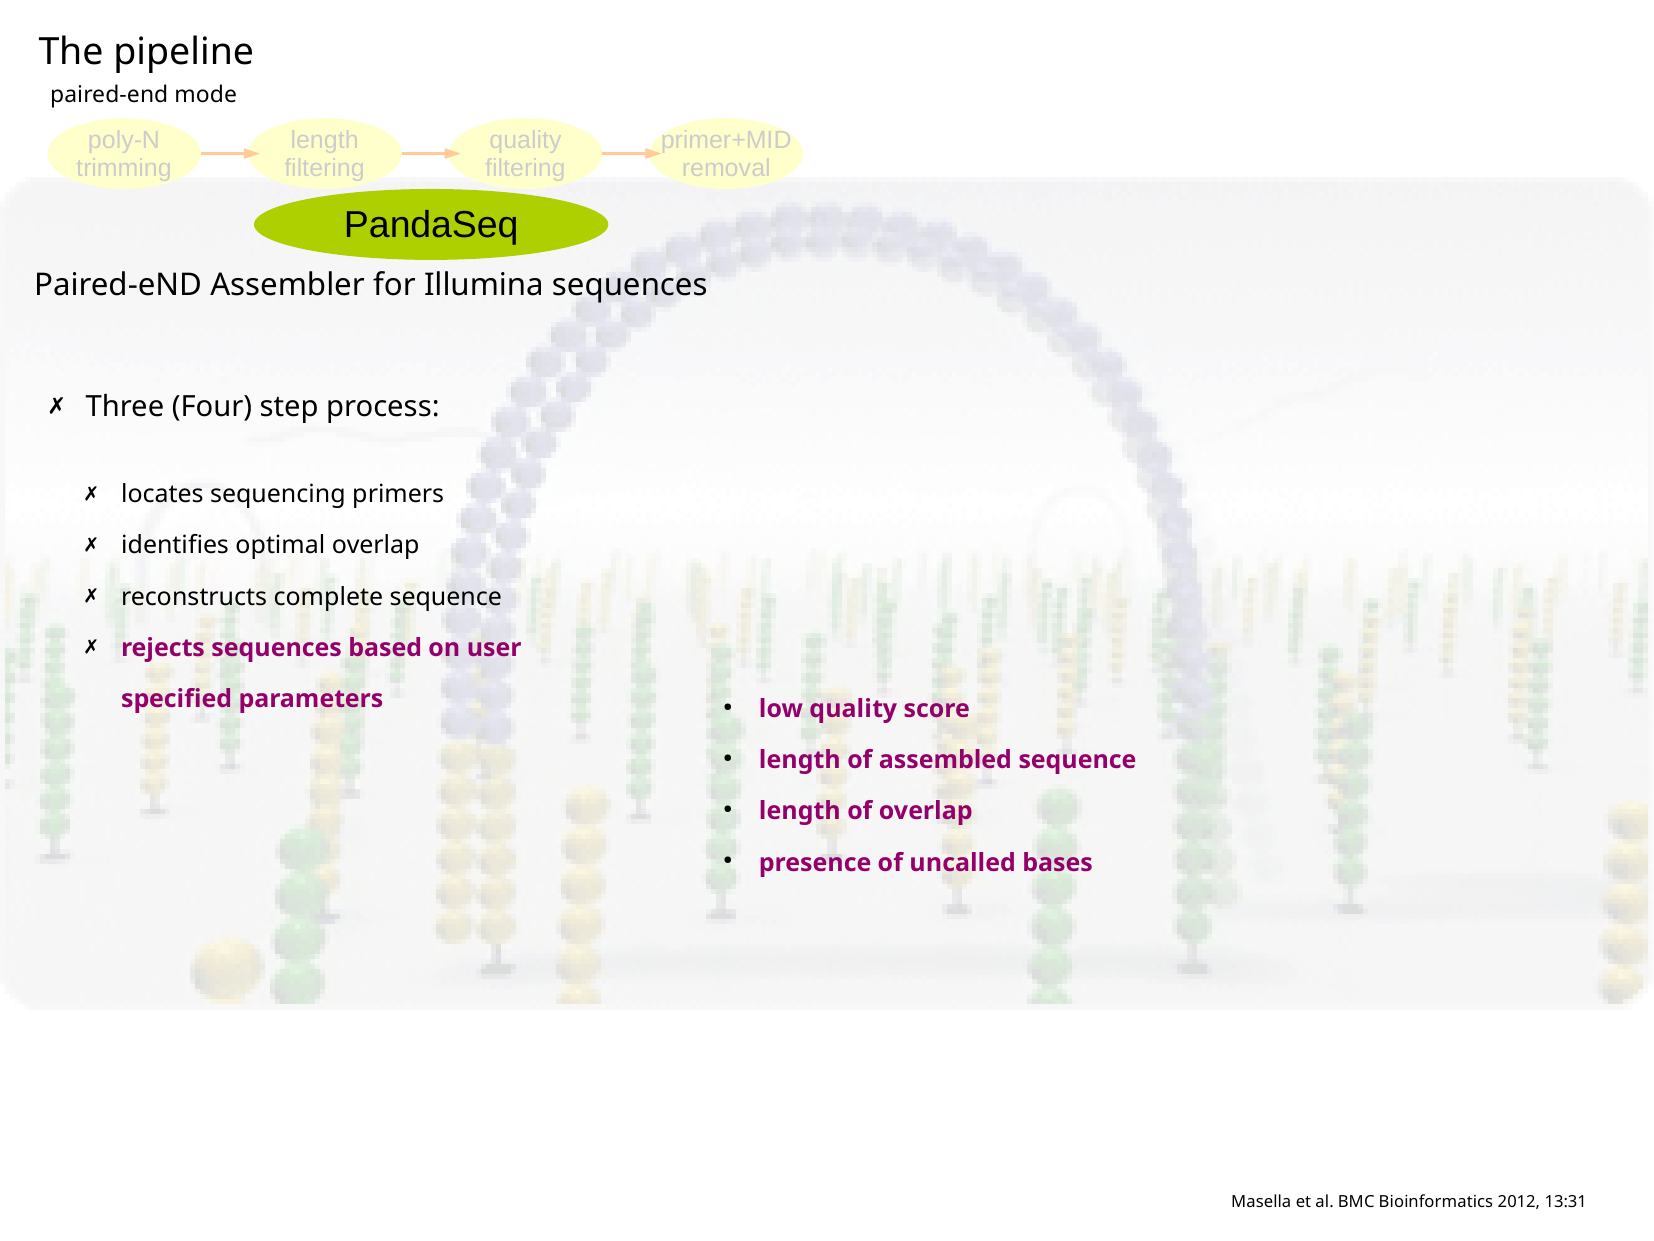

The pipeline
paired-end mode
quality
filtering
primer+MID
removal
poly-N
trimming
length
filtering
PandaSeq
Paired-eND Assembler for Illumina sequences
Three (Four) step process:
locates sequencing primers
identifies optimal overlap
reconstructs complete sequence
rejects sequences based on user
specified parameters
low quality score
length of assembled sequence
length of overlap
presence of uncalled bases
Masella et al. BMC Bioinformatics 2012, 13:31